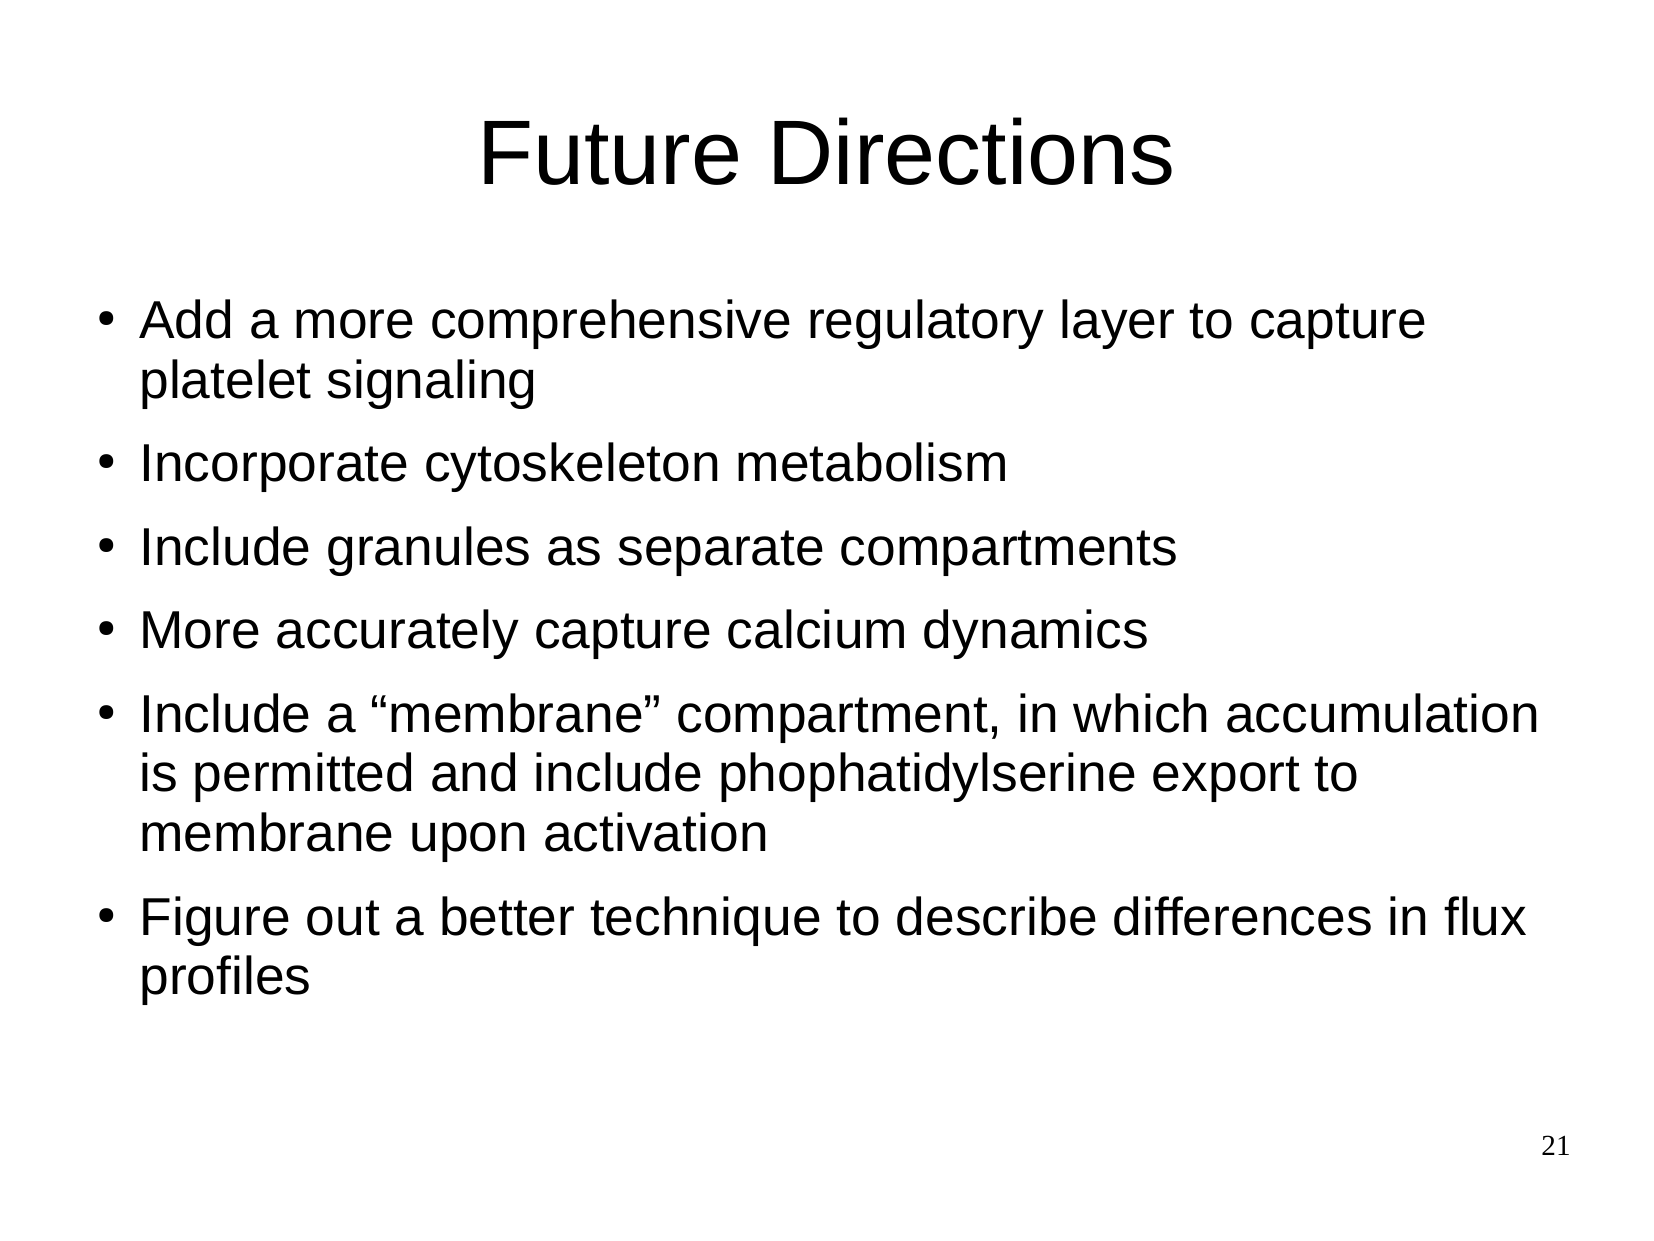

# Future Directions
Add a more comprehensive regulatory layer to capture platelet signaling
Incorporate cytoskeleton metabolism
Include granules as separate compartments
More accurately capture calcium dynamics
Include a “membrane” compartment, in which accumulation is permitted and include phophatidylserine export to membrane upon activation
Figure out a better technique to describe differences in flux profiles
21